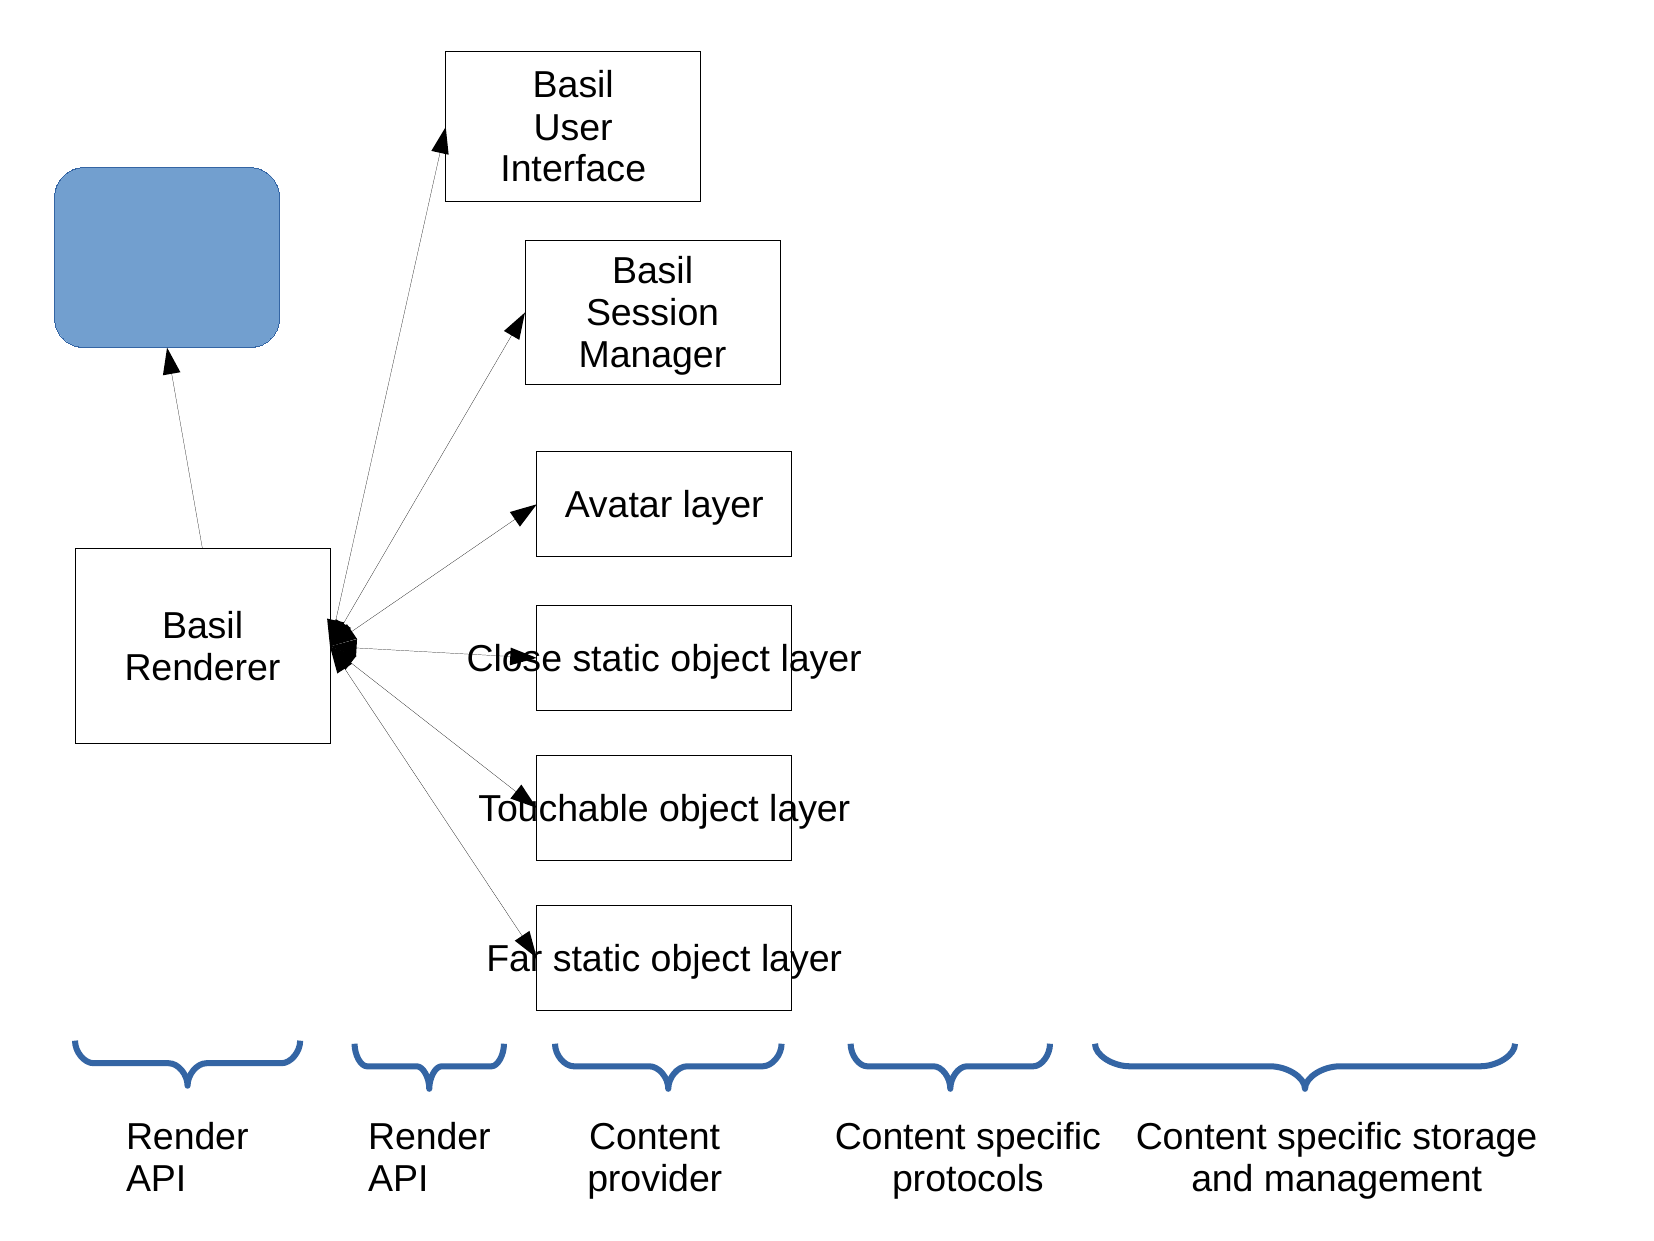

Basil
User
Interface
Basil
Session
Manager
Avatar layer
Basil
Renderer
Close static object layer
Touchable object layer
Far static object layer
Render
API
Render
API
Content provider
Content specific protocols
Content specific storage and management